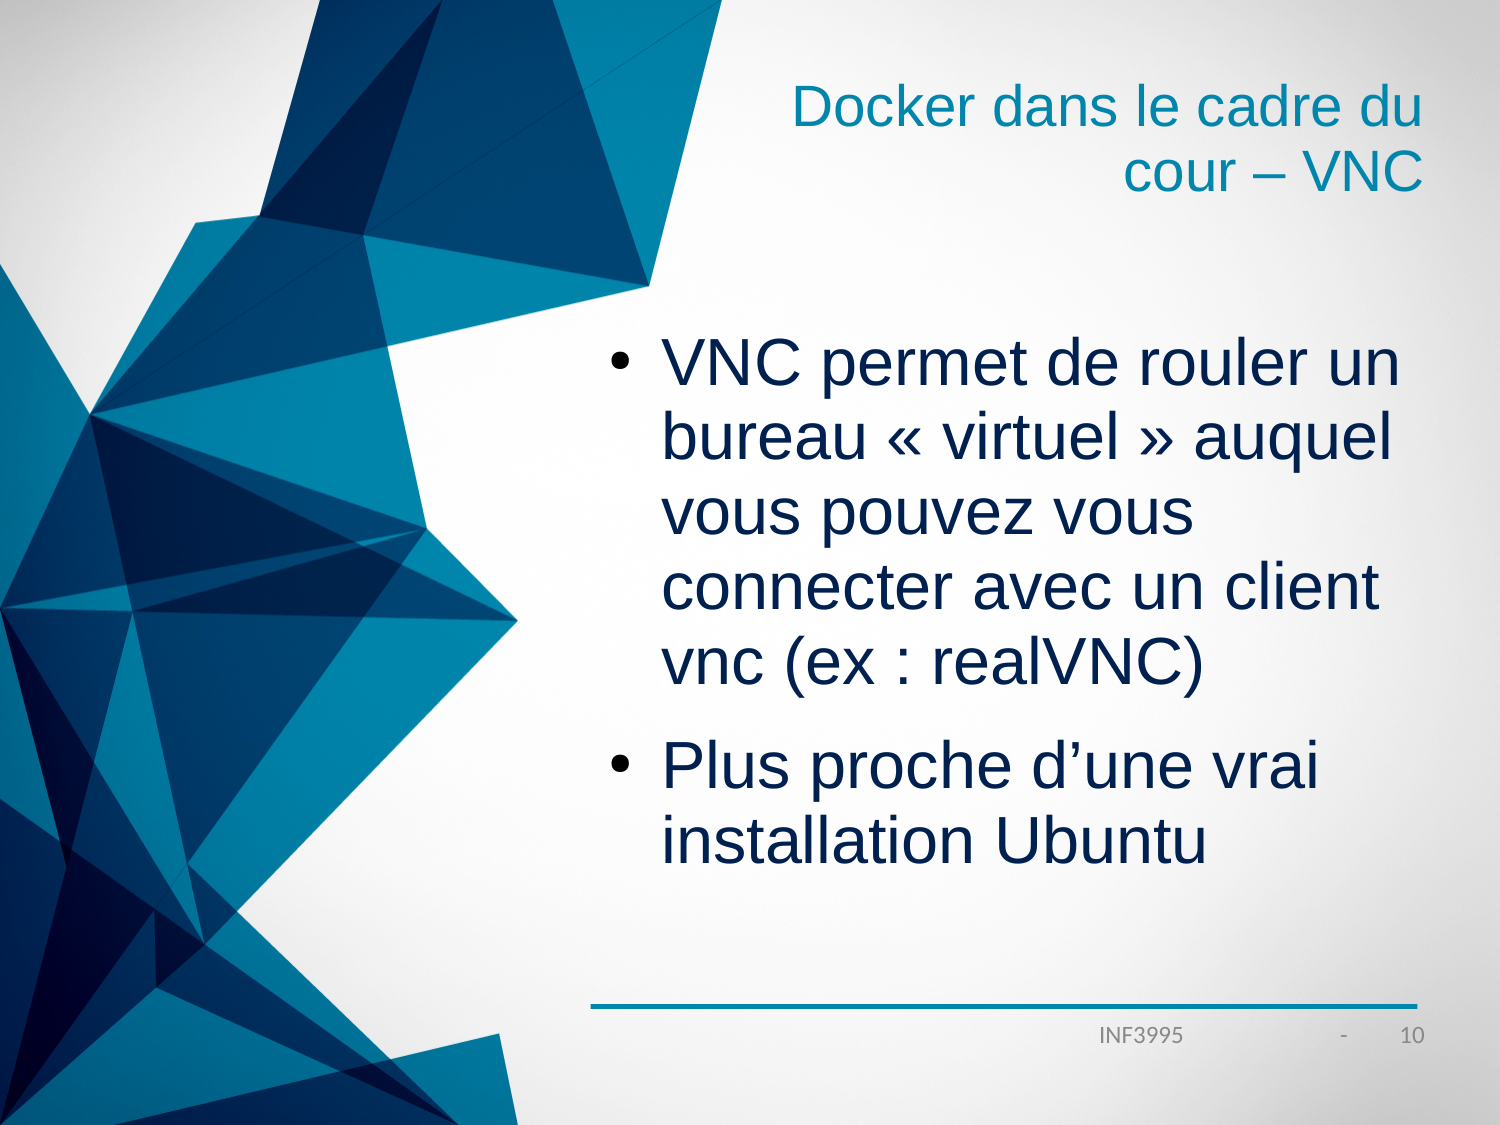

# Docker dans le cadre du cour – VNC
VNC permet de rouler un bureau « virtuel » auquel vous pouvez vous connecter avec un client vnc (ex : realVNC)
Plus proche d’une vrai installation Ubuntu
YOUR FOOTER HERE
10